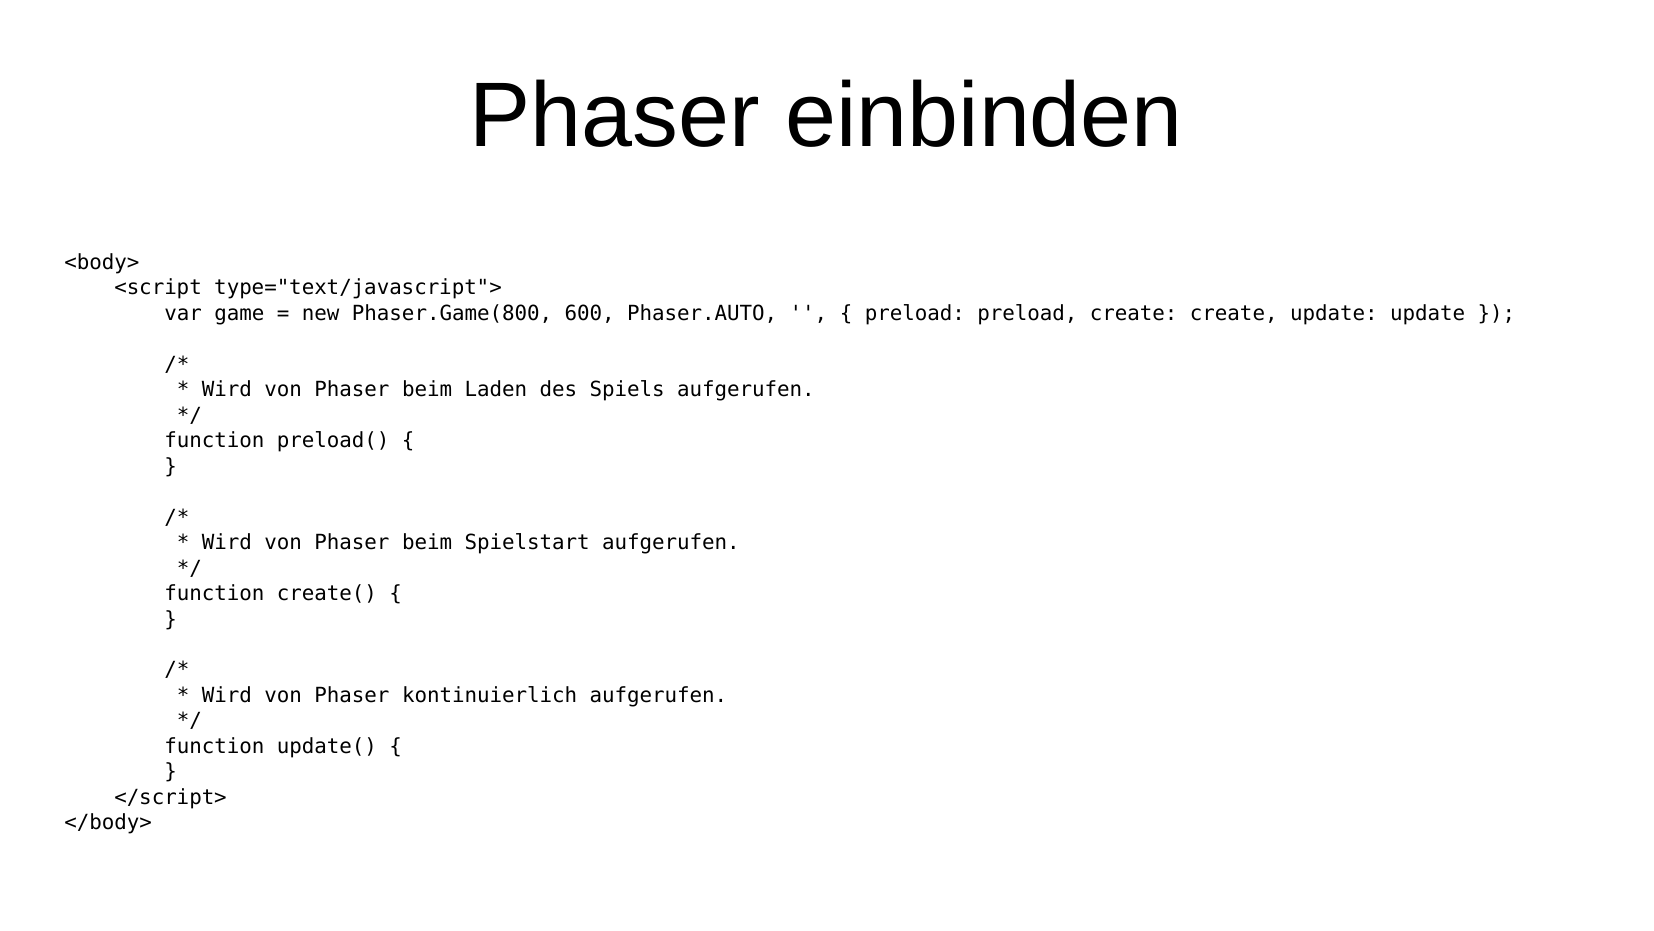

# Phaser einbinden
<body>
 <script type="text/javascript">
 var game = new Phaser.Game(800, 600, Phaser.AUTO, '', { preload: preload, create: create, update: update });
 /*
 * Wird von Phaser beim Laden des Spiels aufgerufen.
 */
 function preload() {
 }
 /*
 * Wird von Phaser beim Spielstart aufgerufen.
 */
 function create() {
 }
 /*
 * Wird von Phaser kontinuierlich aufgerufen.
 */
 function update() {
 }
 </script>
</body>